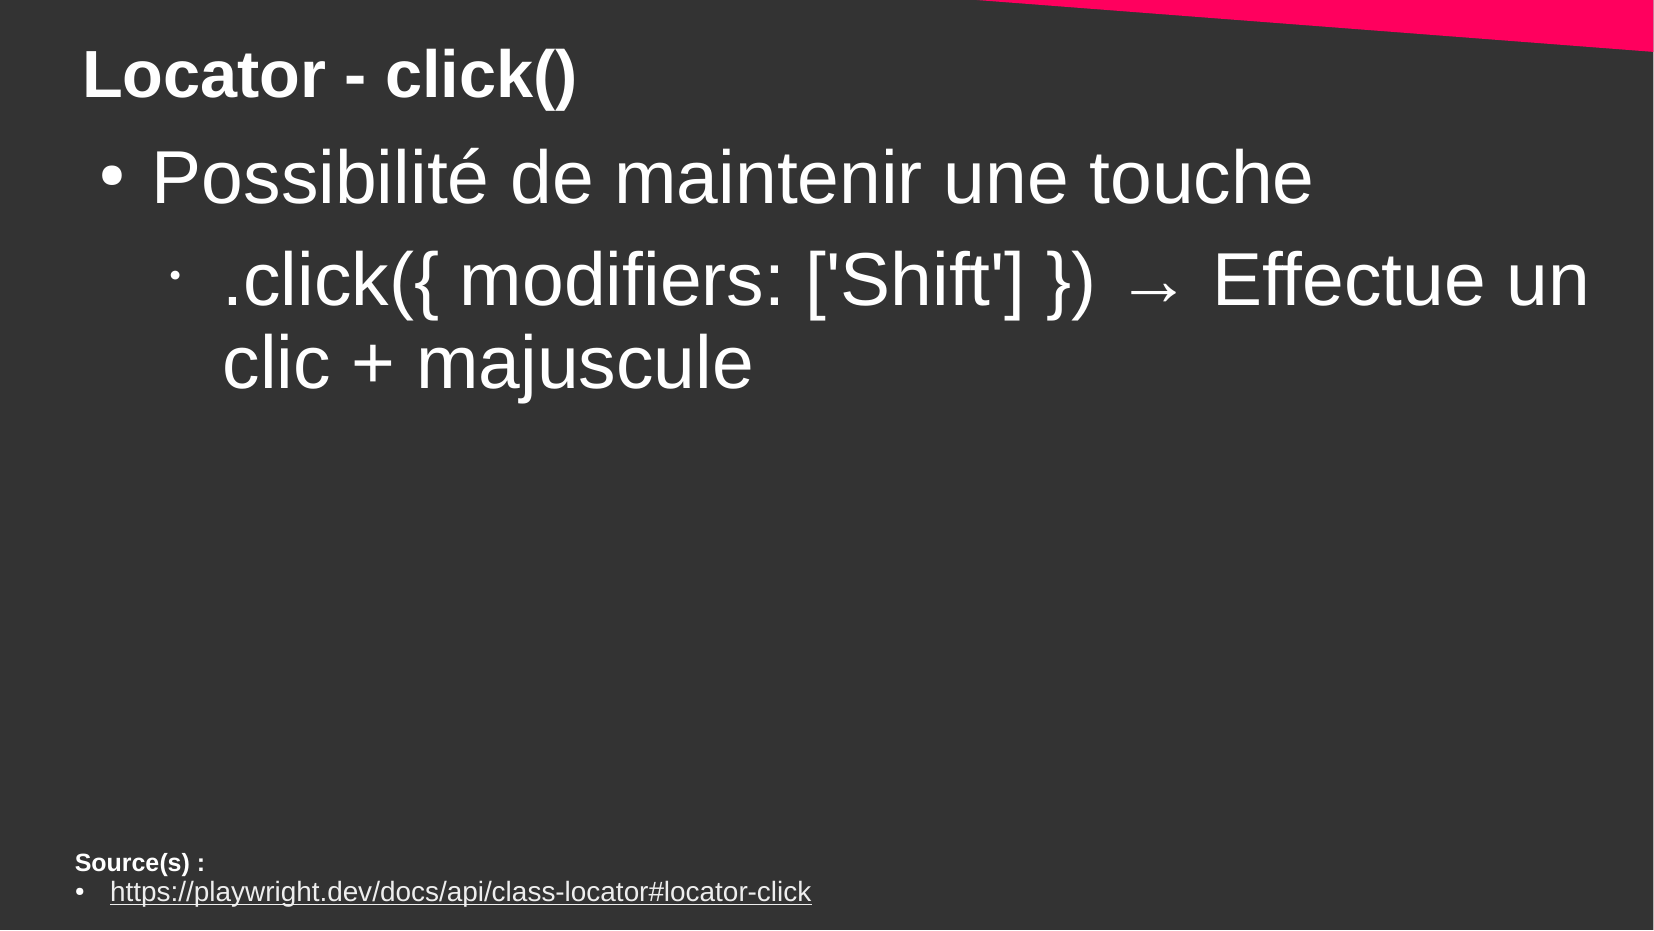

# Locator - click()
Possibilité de maintenir une touche
.click({ modifiers: ['Shift'] }) → Effectue un clic + majuscule
Source(s) :
https://playwright.dev/docs/api/class-locator#locator-click